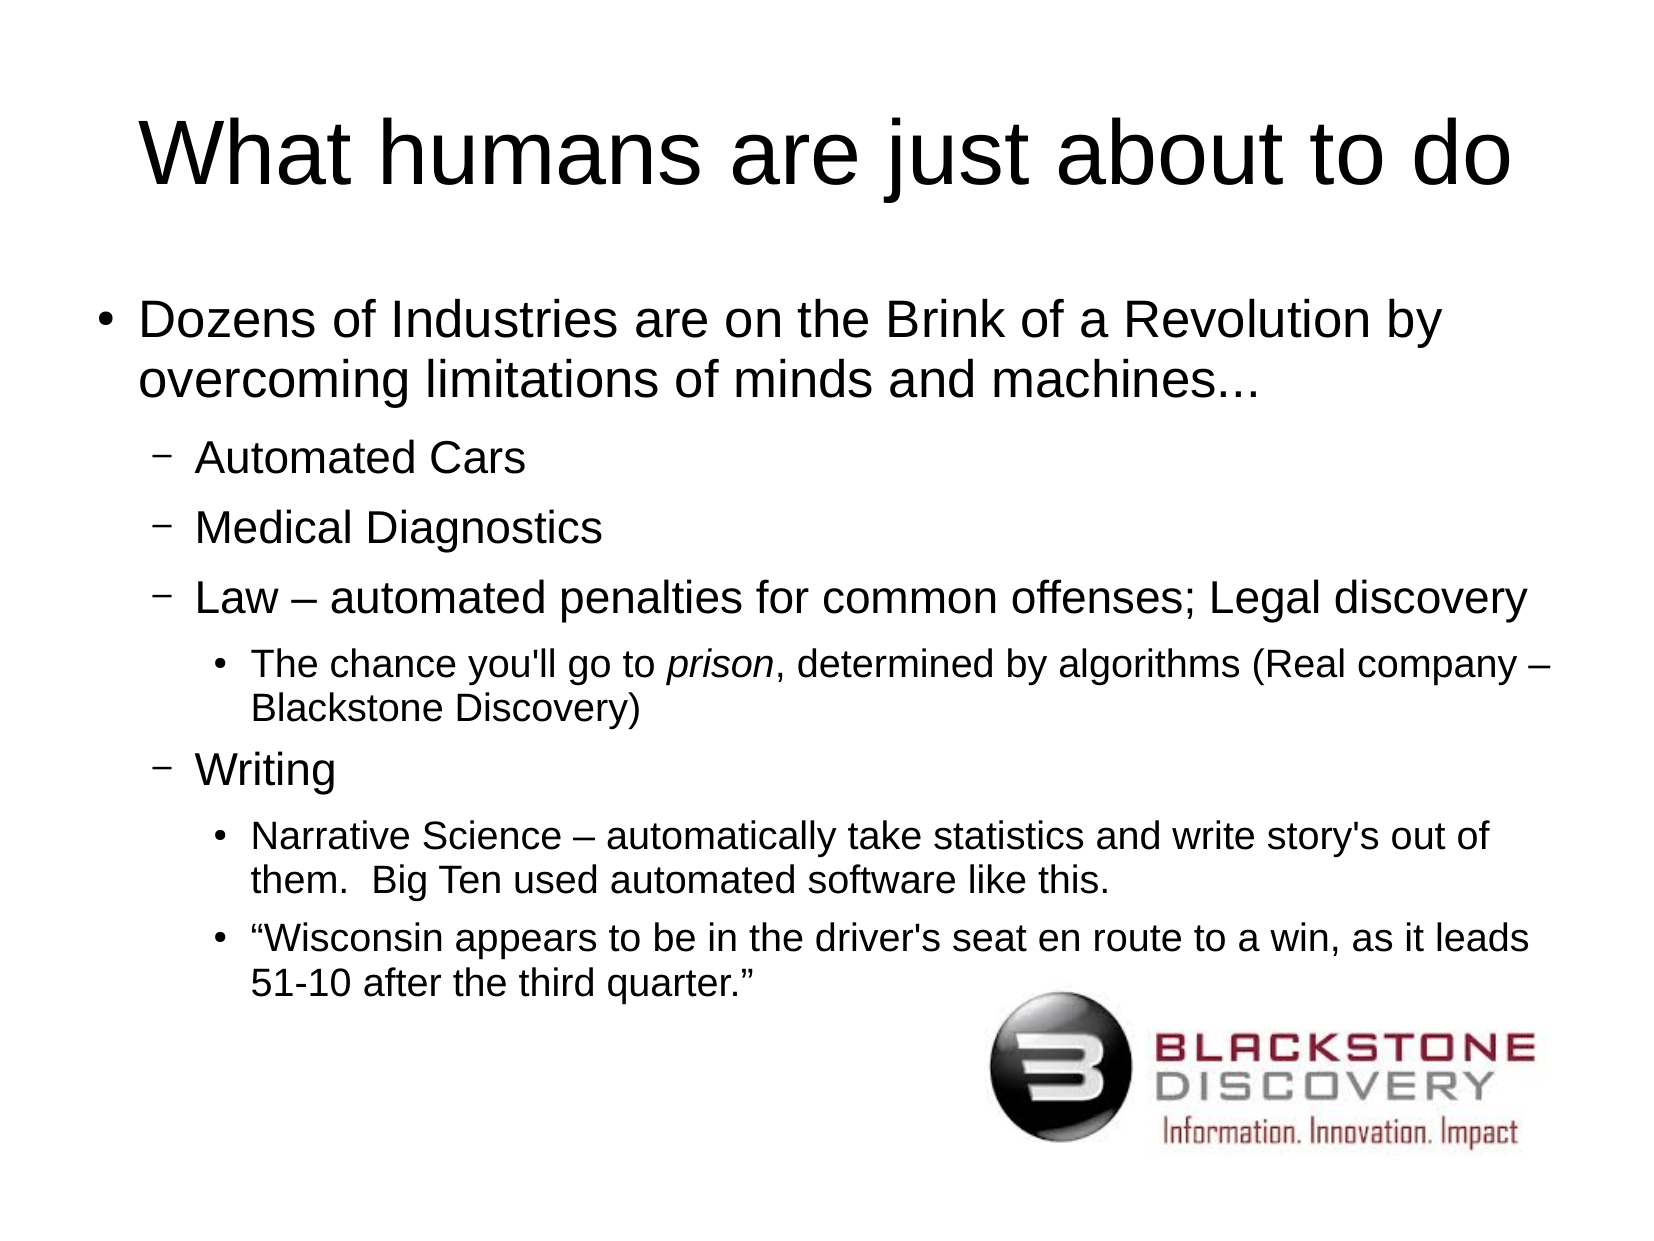

What humans are just about to do
# Dozens of Industries are on the Brink of a Revolution by overcoming limitations of minds and machines...
Automated Cars
Medical Diagnostics
Law – automated penalties for common offenses; Legal discovery
The chance you'll go to prison, determined by algorithms (Real company – Blackstone Discovery)
Writing
Narrative Science – automatically take statistics and write story's out of them. Big Ten used automated software like this.
“Wisconsin appears to be in the driver's seat en route to a win, as it leads 51-10 after the third quarter.”